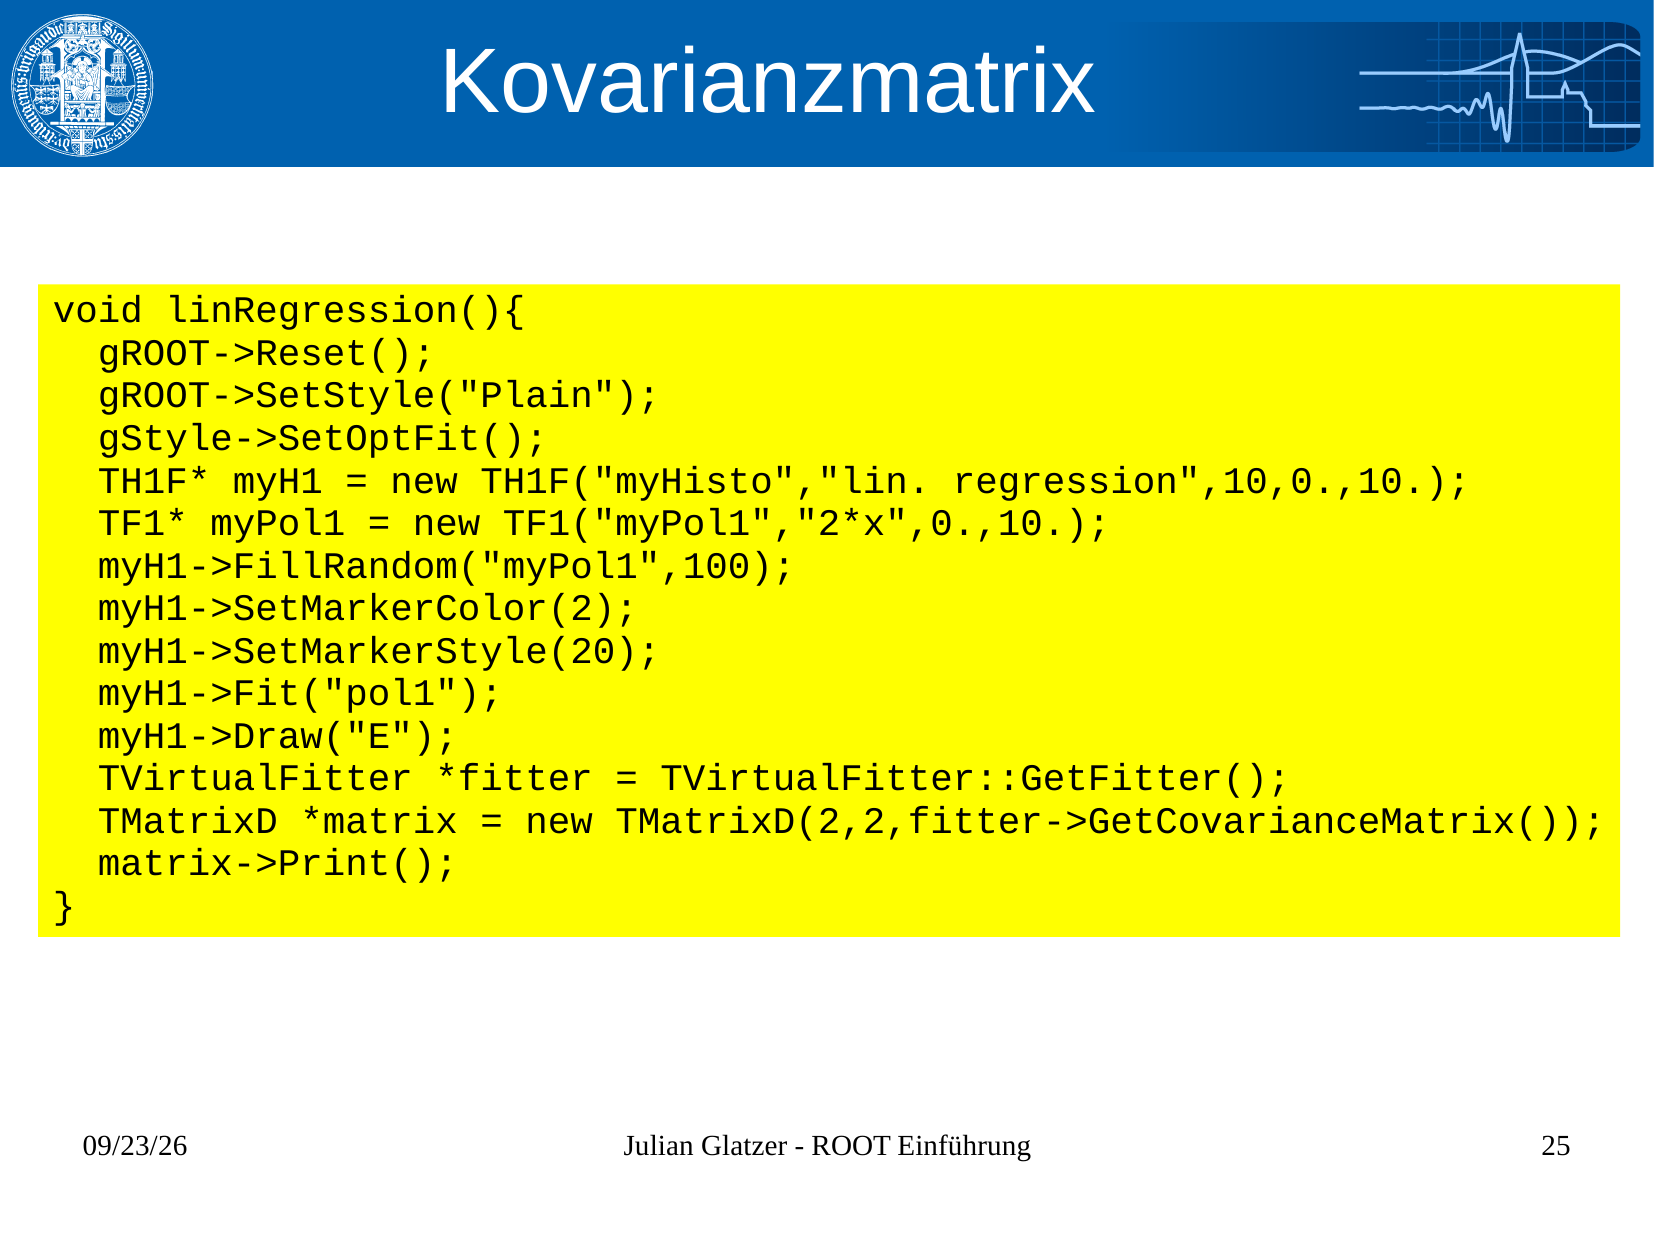

# Kovarianzmatrix
void linRegression(){
 gROOT->Reset();
 gROOT->SetStyle("Plain");
 gStyle->SetOptFit();
 TH1F* myH1 = new TH1F("myHisto","lin. regression",10,0.,10.);
 TF1* myPol1 = new TF1("myPol1","2*x",0.,10.);
 myH1->FillRandom("myPol1",100);
 myH1->SetMarkerColor(2);
 myH1->SetMarkerStyle(20);
 myH1->Fit("pol1");
 myH1->Draw("E");
 TVirtualFitter *fitter = TVirtualFitter::GetFitter();
 TMatrixD *matrix = new TMatrixD(2,2,fitter->GetCovarianceMatrix());
 matrix->Print();
}
Julian Glatzer - ROOT Einführung
25